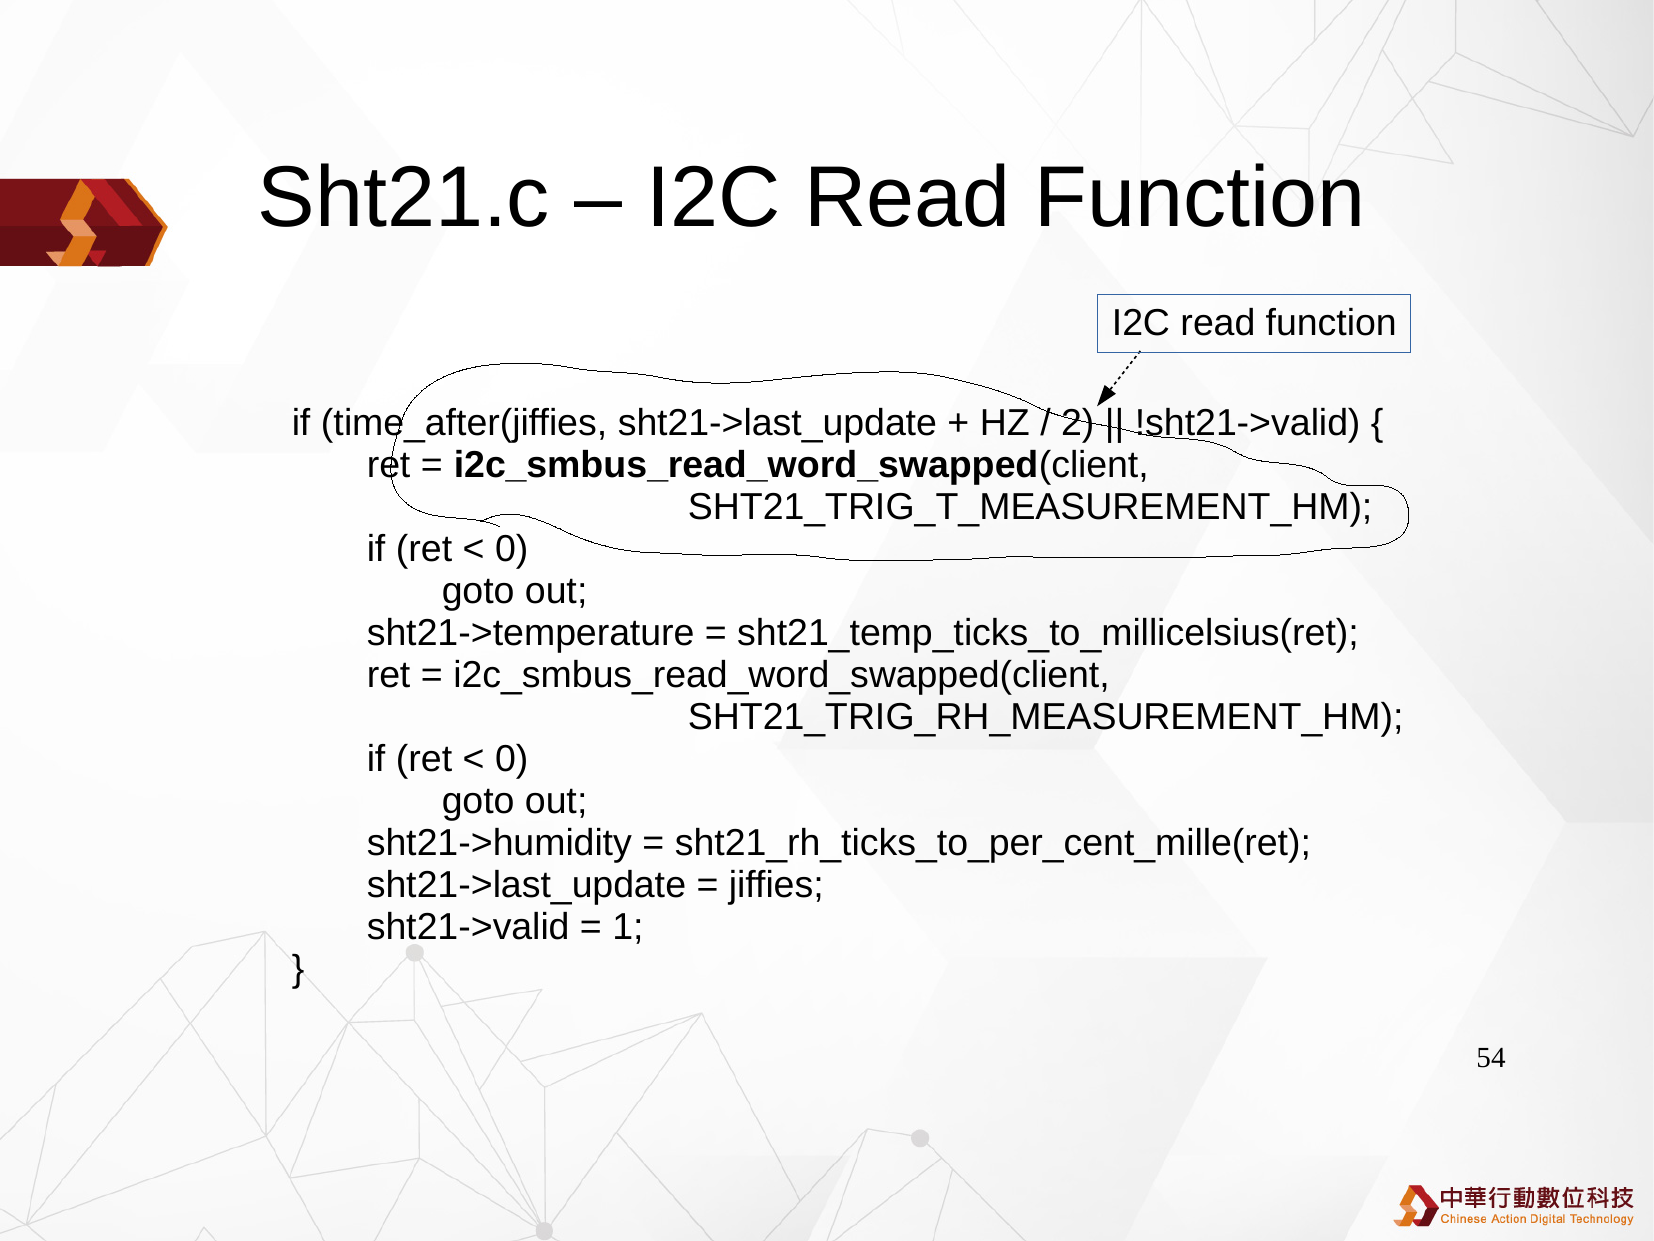

# Sht21.c – I2C Read Function
I2C read function
	if (time_after(jiffies, sht21->last_update + HZ / 2) || !sht21->valid) {
		ret = i2c_smbus_read_word_swapped(client,
						 SHT21_TRIG_T_MEASUREMENT_HM);
		if (ret < 0)
			goto out;
		sht21->temperature = sht21_temp_ticks_to_millicelsius(ret);
		ret = i2c_smbus_read_word_swapped(client,
						 SHT21_TRIG_RH_MEASUREMENT_HM);
		if (ret < 0)
			goto out;
		sht21->humidity = sht21_rh_ticks_to_per_cent_mille(ret);
		sht21->last_update = jiffies;
		sht21->valid = 1;
	}
54